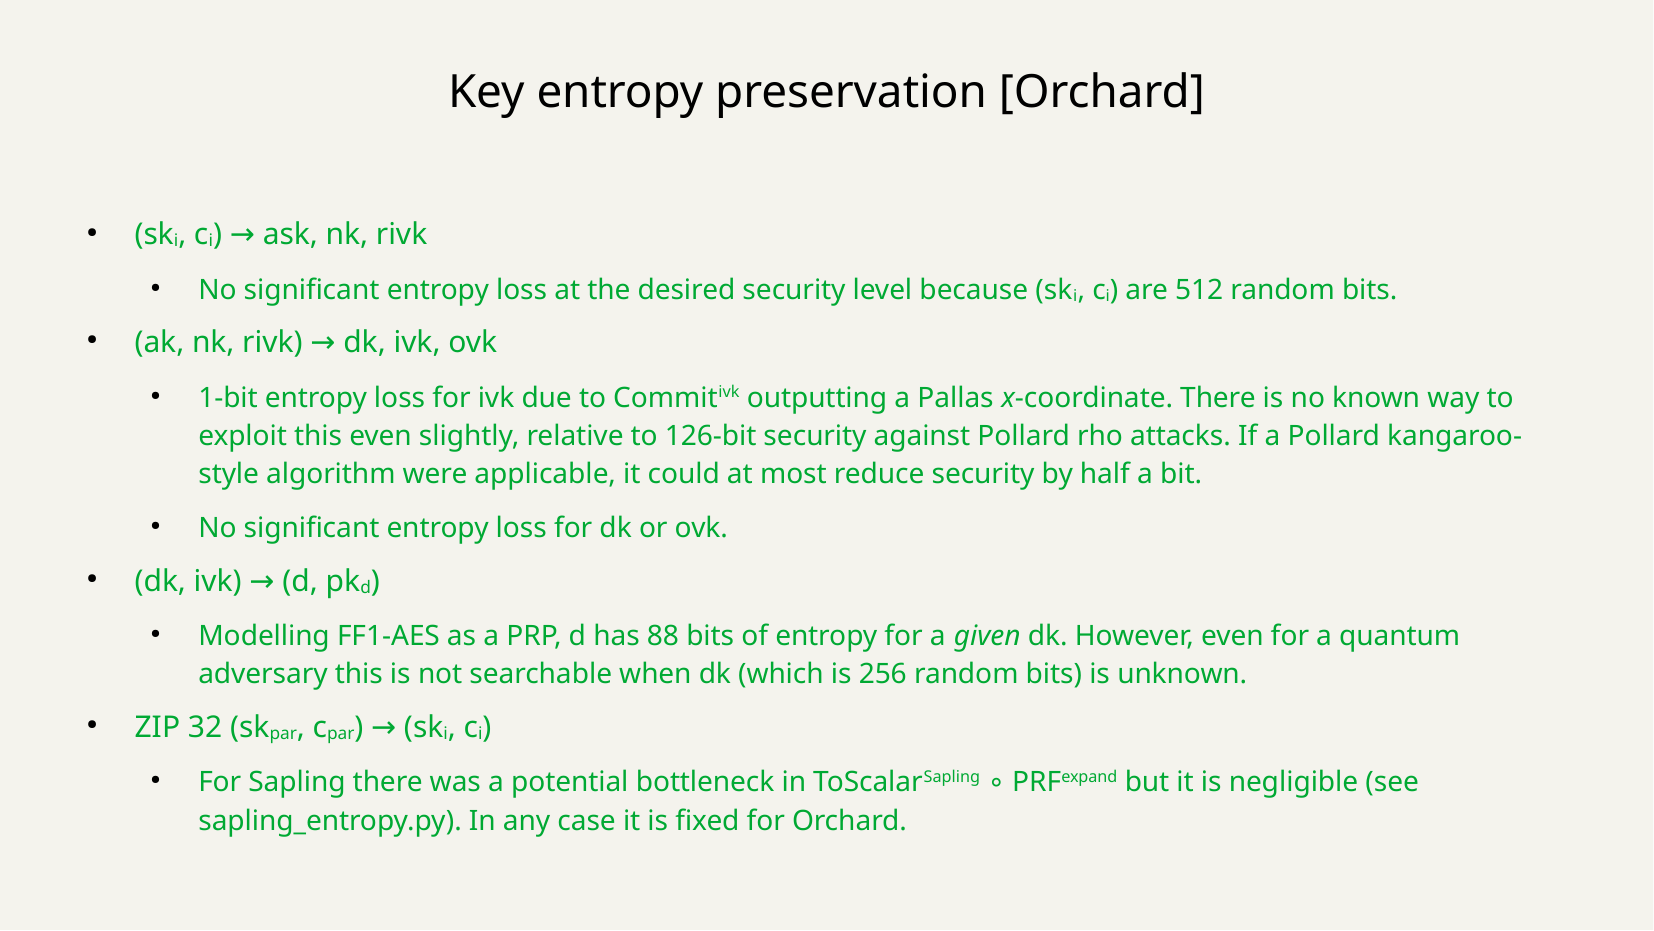

# Key entropy preservation [Orchard]
(ski, ci) → ask, nk, rivk
No significant entropy loss at the desired security level because (ski, ci) are 512 random bits.
(ak, nk, rivk) → dk, ivk, ovk
1-bit entropy loss for ivk due to Commitivk outputting a Pallas x-coordinate. There is no known way to exploit this even slightly, relative to 126-bit security against Pollard rho attacks. If a Pollard kangaroo-style algorithm were applicable, it could at most reduce security by half a bit.
No significant entropy loss for dk or ovk.
(dk, ivk) → (d, pkd)
Modelling FF1-AES as a PRP, d has 88 bits of entropy for a given dk. However, even for a quantum adversary this is not searchable when dk (which is 256 random bits) is unknown.
ZIP 32 (skpar, cpar) → (ski, ci)
For Sapling there was a potential bottleneck in ToScalarSapling ∘ PRFexpand but it is negligible (see sapling_entropy.py). In any case it is fixed for Orchard.